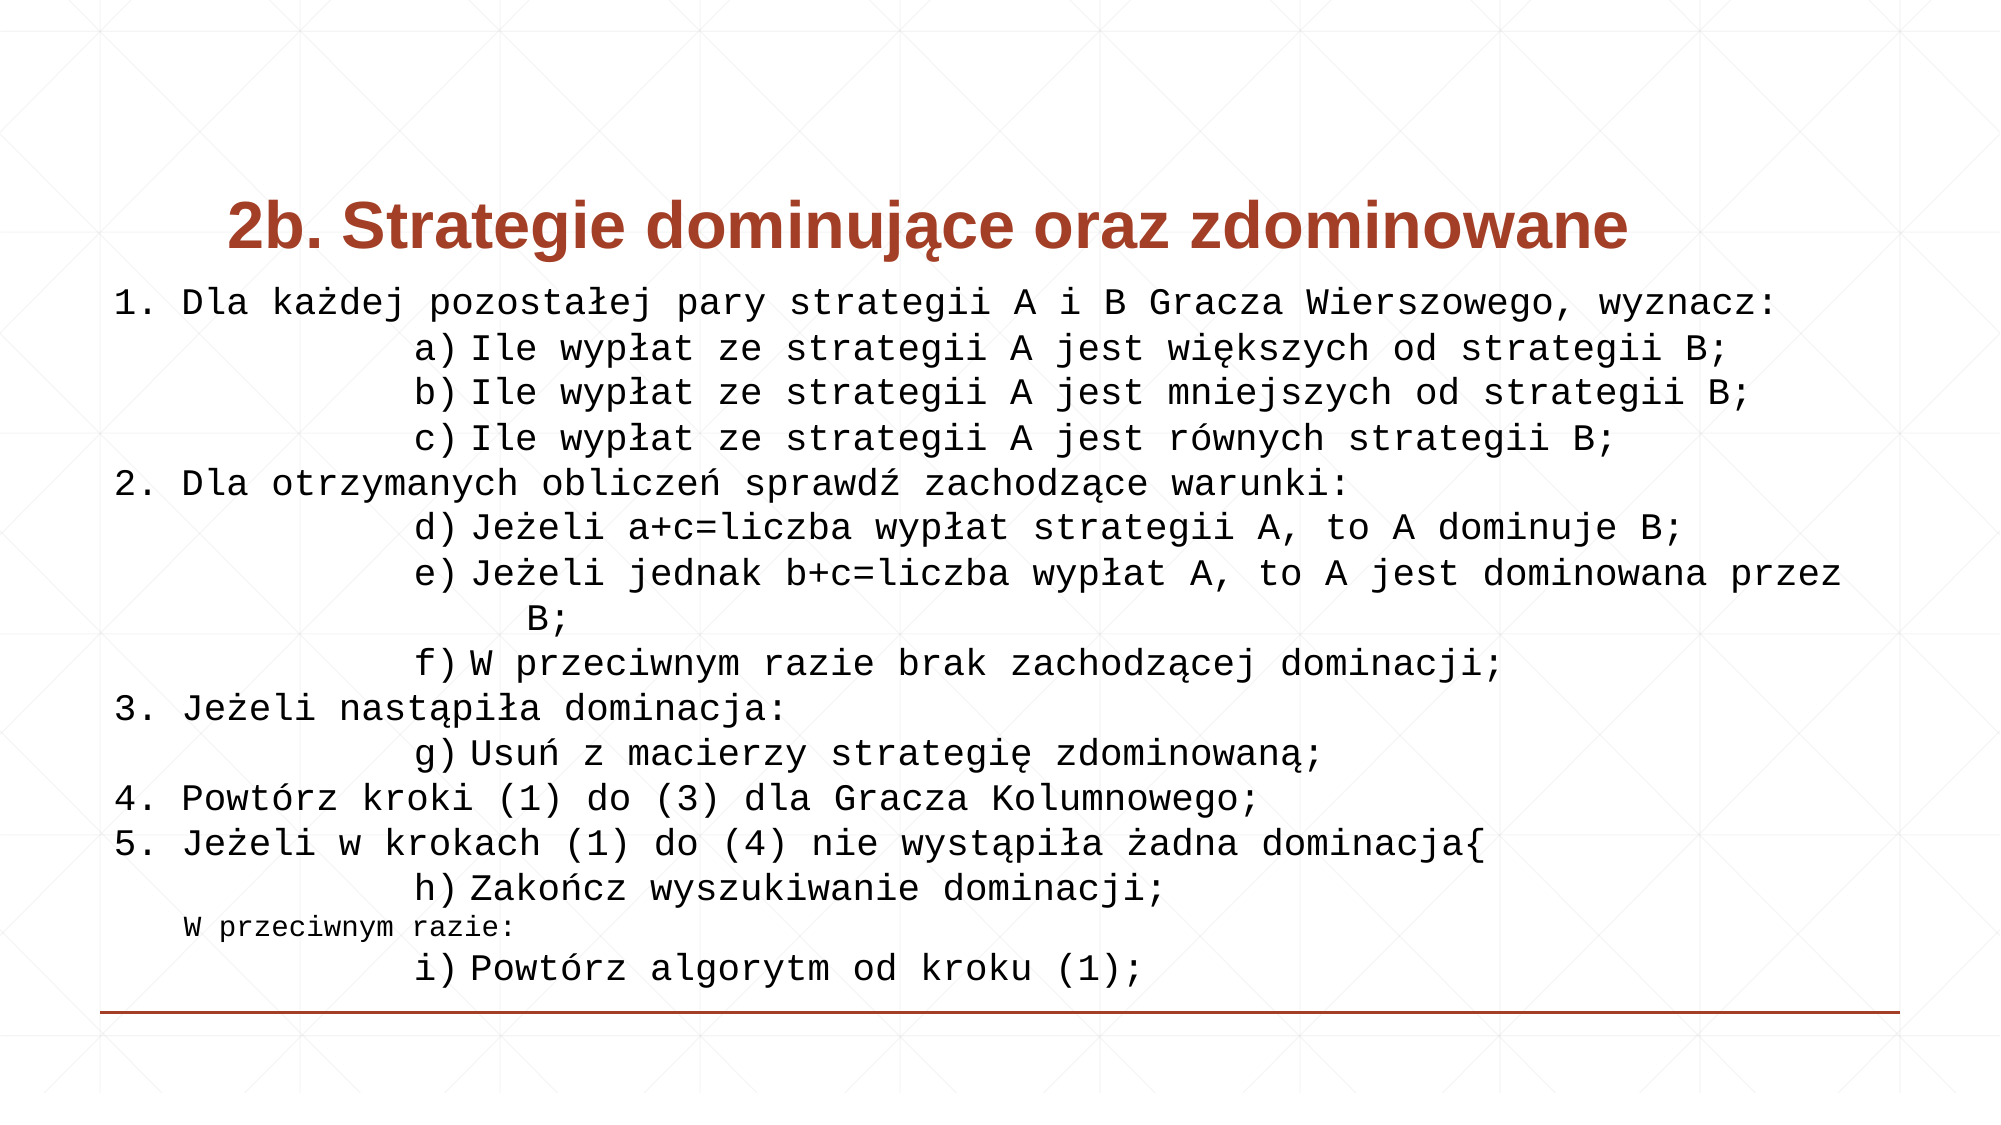

# 2b. Strategie dominujące oraz zdominowane
1. Dla każdej pozostałej pary strategii A i B Gracza Wierszowego, wyznacz:
Ile wypłat ze strategii A jest większych od strategii B;
Ile wypłat ze strategii A jest mniejszych od strategii B;
Ile wypłat ze strategii A jest równych strategii B;
2. Dla otrzymanych obliczeń sprawdź zachodzące warunki:
Jeżeli a+c=liczba wypłat strategii A, to A dominuje B;
Jeżeli jednak b+c=liczba wypłat A, to A jest dominowana przez B;
W przeciwnym razie brak zachodzącej dominacji;
3. Jeżeli nastąpiła dominacja:
Usuń z macierzy strategię zdominowaną;
4. Powtórz kroki (1) do (3) dla Gracza Kolumnowego;
5. Jeżeli w krokach (1) do (4) nie wystąpiła żadna dominacja{
Zakończ wyszukiwanie dominacji;
 W przeciwnym razie:
Powtórz algorytm od kroku (1);